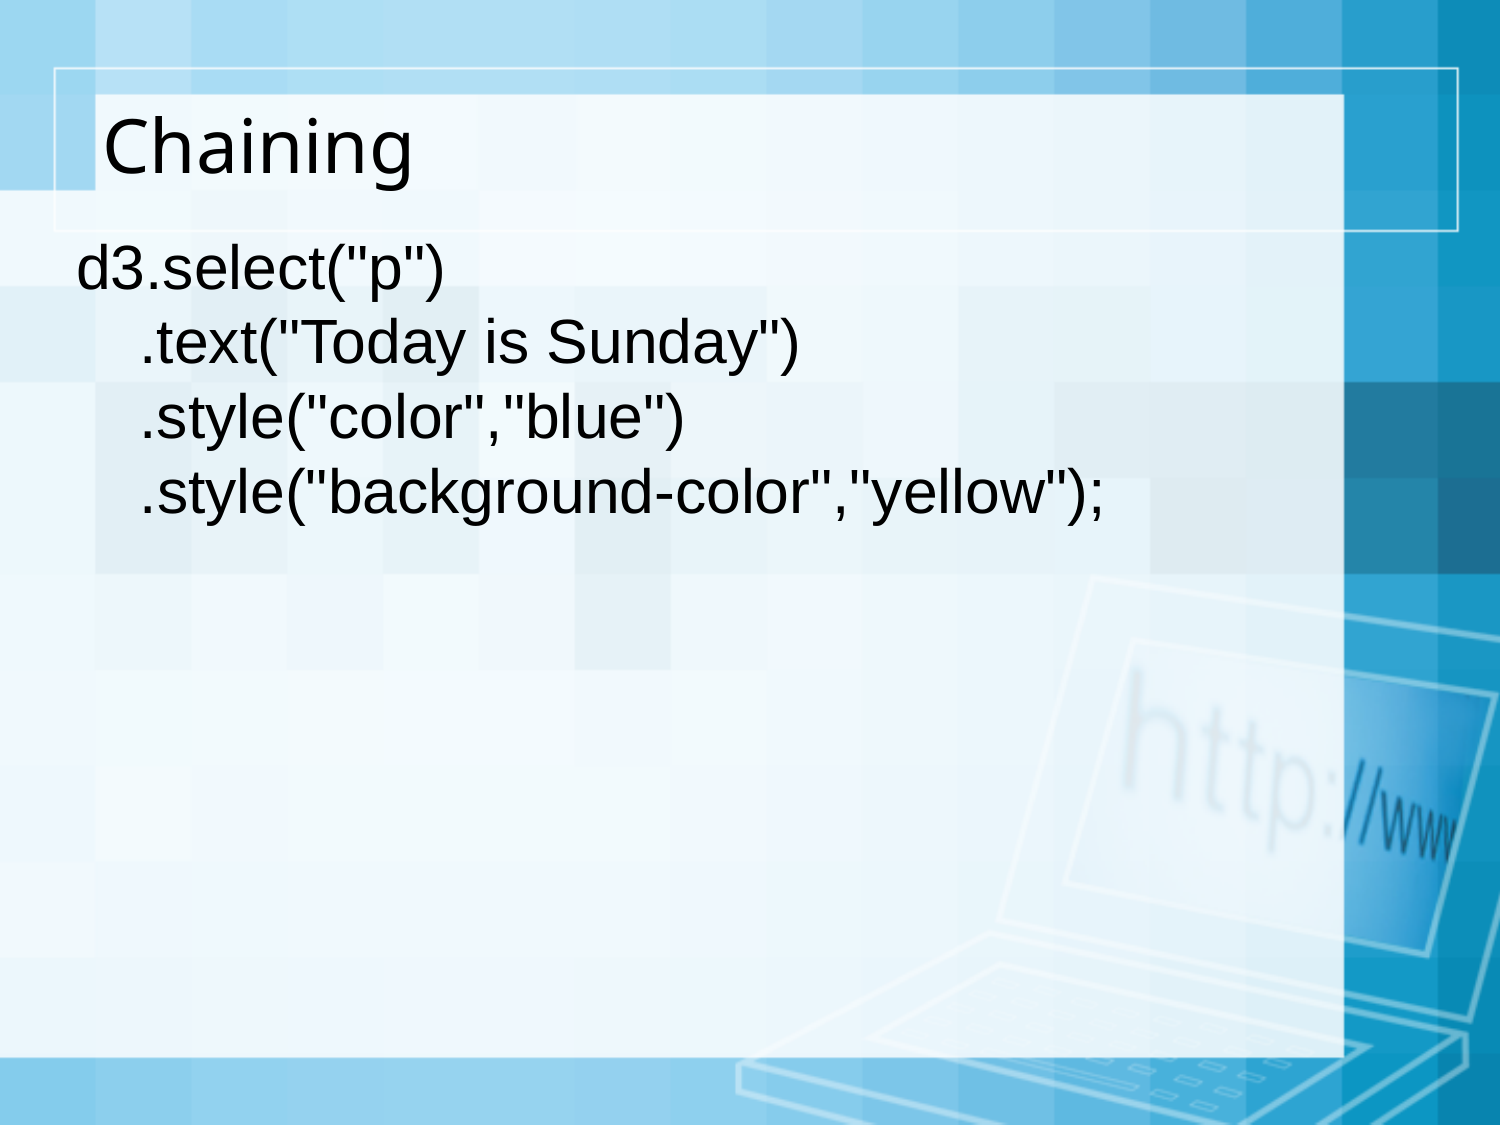

# Chaining
d3.select("p")
.text("Today is Sunday")
.style("color","blue")
.style("background-color","yellow");